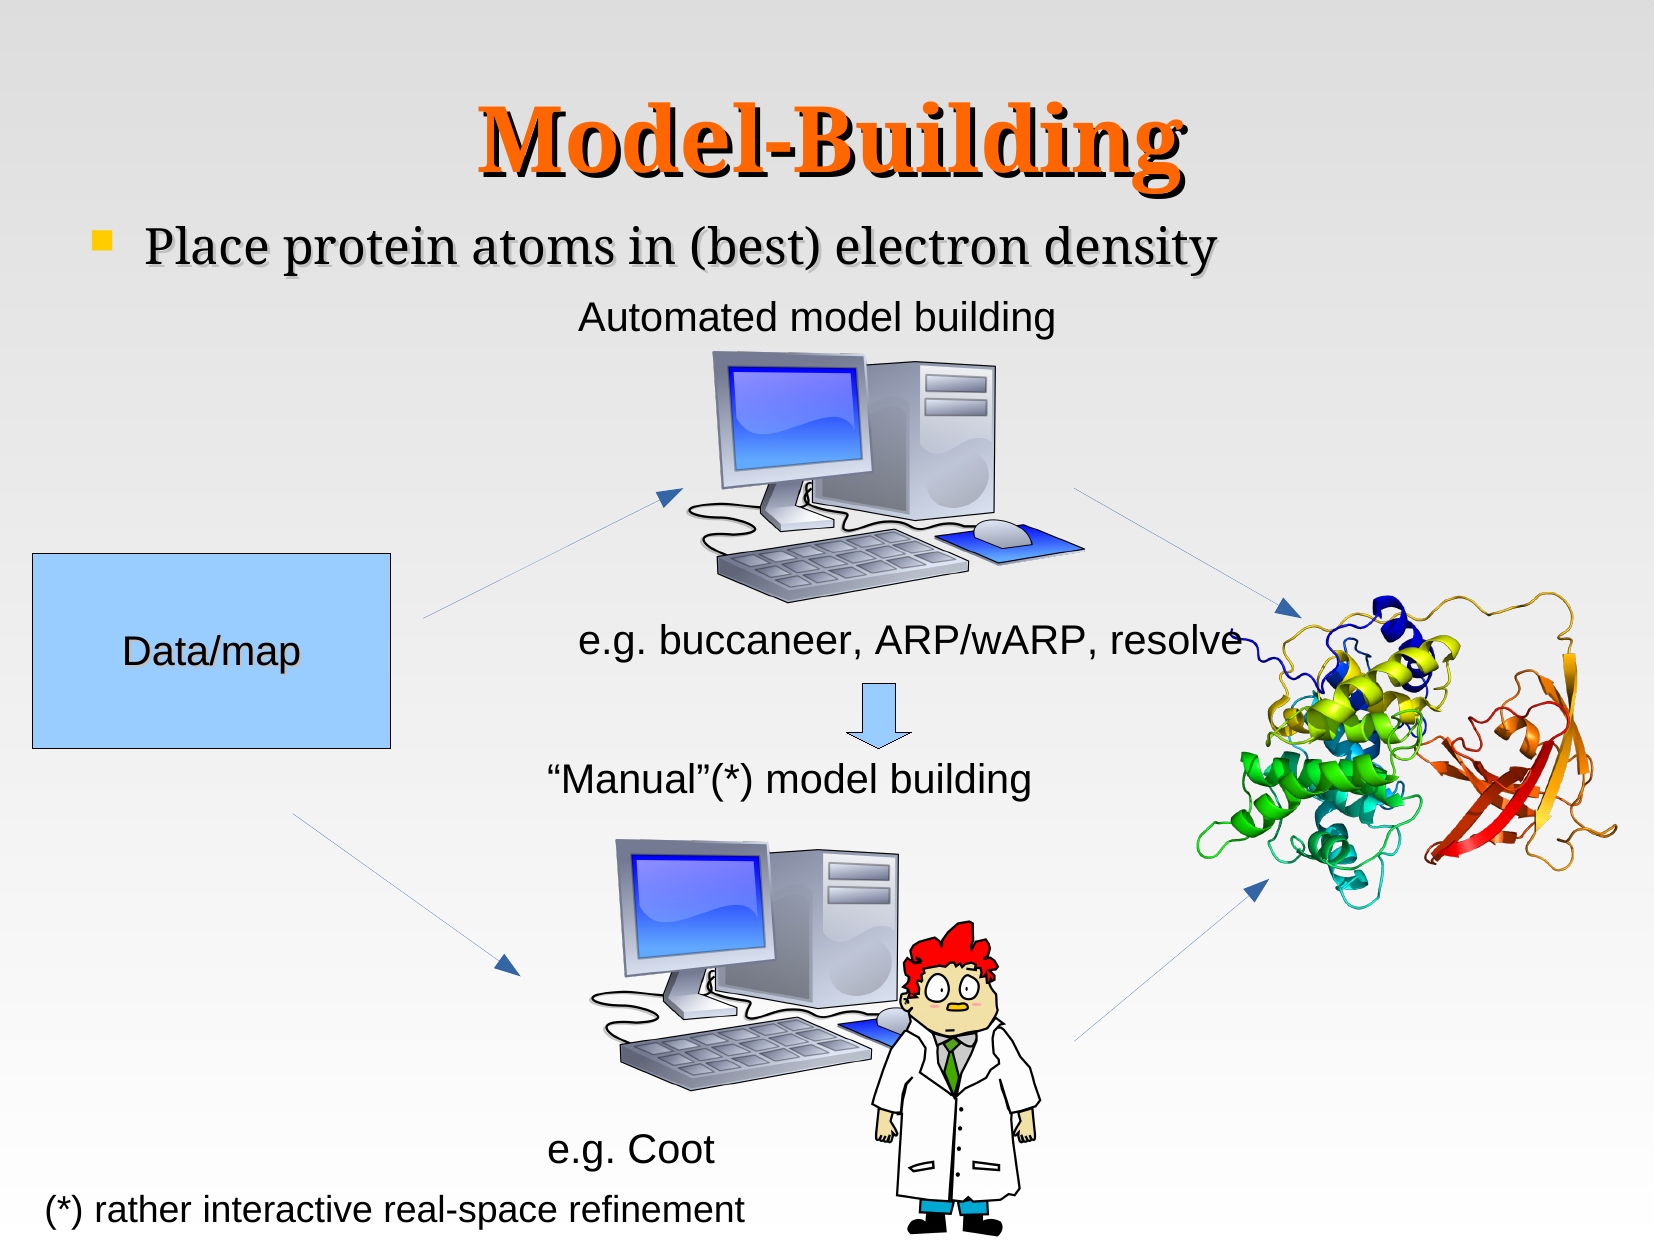

# Model-Building
Place protein atoms in (best) electron density
Automated model building
e.g. buccaneer, ARP/wARP, resolve
Data/map
“Manual”(*) model building
e.g. Coot
(*) rather interactive real-space refinement